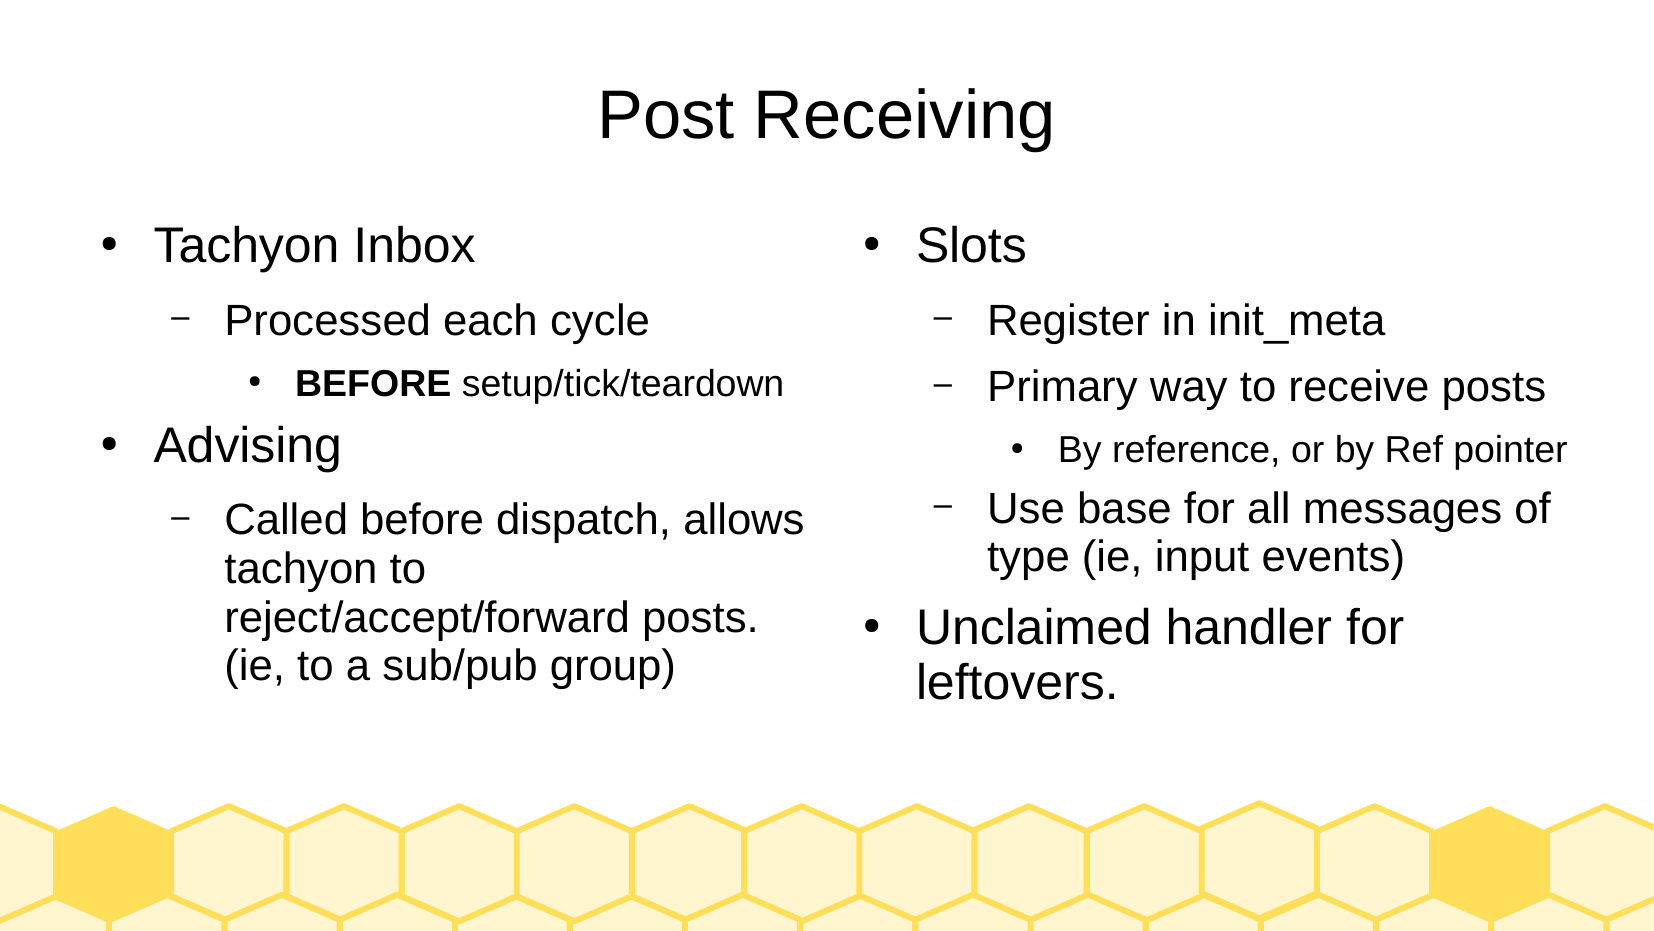

# Post Receiving
Tachyon Inbox
Processed each cycle
BEFORE setup/tick/teardown
Advising
Called before dispatch, allows tachyon to reject/accept/forward posts. (ie, to a sub/pub group)
Slots
Register in init_meta
Primary way to receive posts
By reference, or by Ref pointer
Use base for all messages of type (ie, input events)
Unclaimed handler for leftovers.